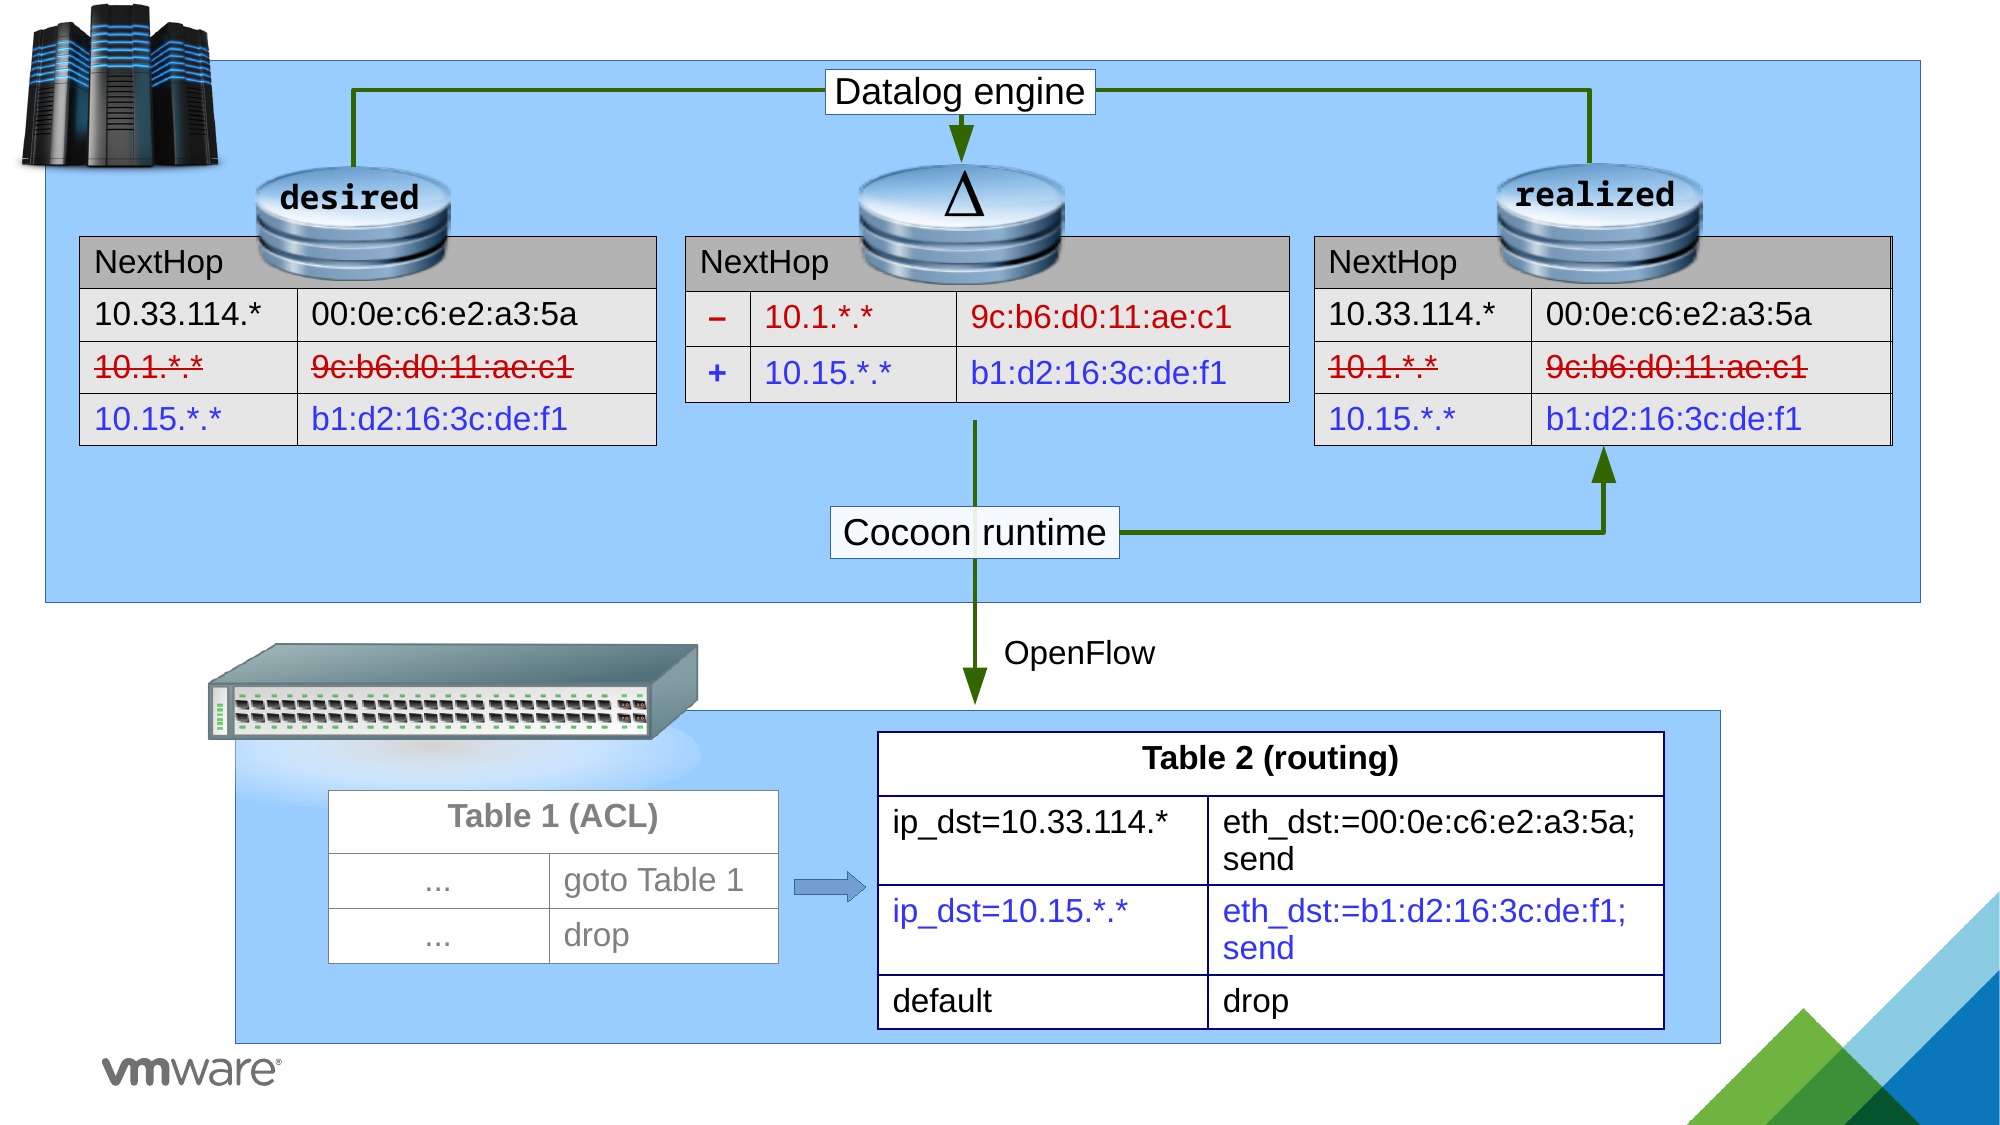

Datalog engine
realized
desired
| NextHop | |
| --- | --- |
| 10.33.114.\* | 00:0e:c6:e2:a3:5a |
| 10.1.\*.\* | 9c:b6:d0:11:ae:c1 |
| 10.15.\*.\* | b1:d2:16:3c:de:f1 |
| NextHop | | |
| --- | --- | --- |
| – | 10.1.\*.\* | 9c:b6:d0:11:ae:c1 |
| + | 10.15.\*.\* | b1:d2:16:3c:de:f1 |
| NextHop | |
| --- | --- |
| 10.33.114.\* | 00:0e:c6:e2:a3:5a |
| 10.1.\*.\* | 9c:b6:d0:11:ae:c1 |
| 10.15.\*.\* | b1:d2:16:3c:de:f1 |
| NextHop | |
| --- | --- |
| 10.33.114.\* | 00:0e:c6:e2:a3:5a |
| 10.1.\*.\* | 9c:b6:d0:11:ae:c1 |
| | |
| NextHop | | |
| --- | --- | --- |
| | | |
| | | |
Cocoon runtime
OpenFlow
| Table 2 (routing) | |
| --- | --- |
| ip\_dst=10.33.114.\* | eth\_dst:=00:0e:c6:e2:a3:5a; send |
| ip\_dst=10.1.\*.\* | eth\_dst:=9c:b6:d0:11:ae:c1; send |
| default | drop |
| Table 2 (routing) | |
| --- | --- |
| ip\_dst=10.33.114.\* | eth\_dst:=00:0e:c6:e2:a3:5a; send |
| ip\_dst=10.15.\*.\* | eth\_dst:=b1:d2:16:3c:de:f1; send |
| default | drop |
| Table 2 (routing) | |
| --- | --- |
| ip\_dst=10.33.114.\* | eth\_dst:=00:0e:c6:e2:a3:5a; send |
| ip\_dst=10.15.\*.\* | eth\_dst:=b1:d2:16:3c:de:f1; send |
| default | drop |
| Table 1 (ACL) | |
| --- | --- |
| ... | goto Table 1 |
| ... | drop |